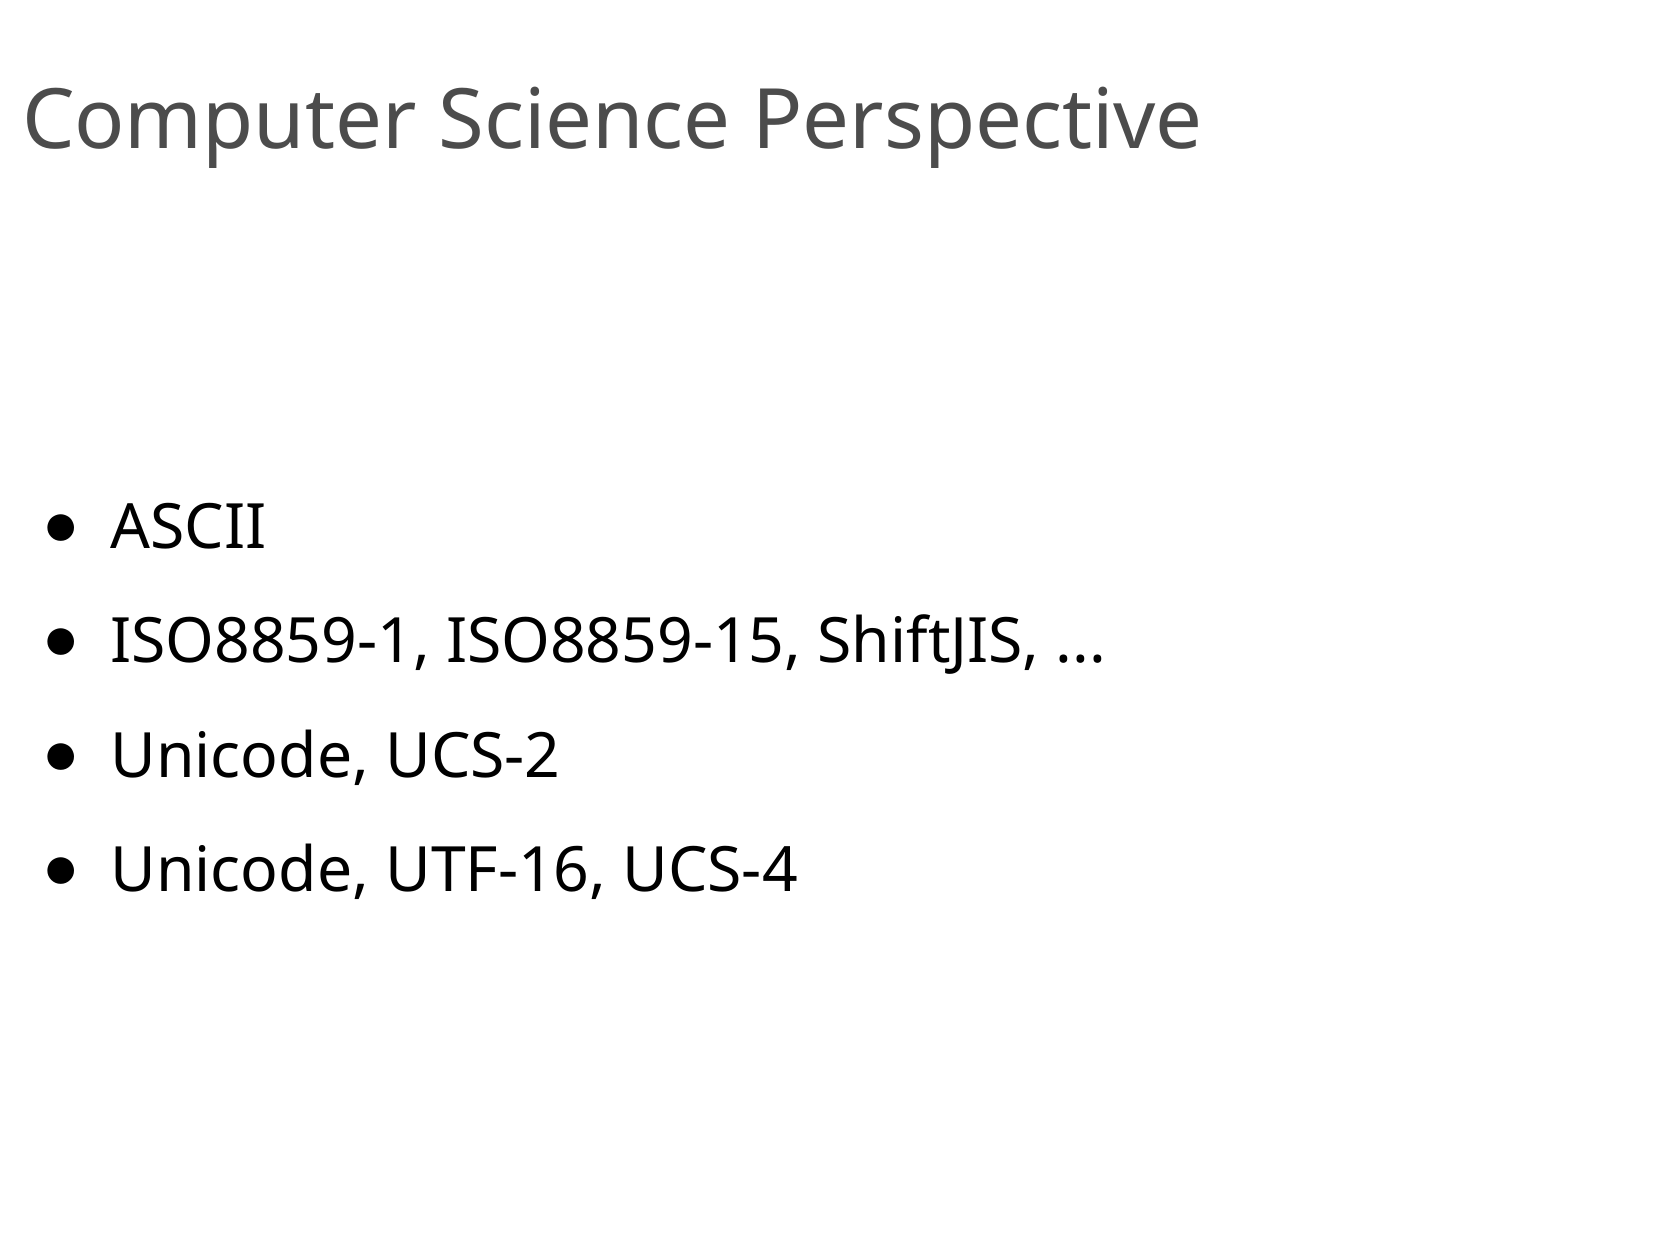

# Computer Science Perspective
ASCII
ISO8859-1, ISO8859-15, ShiftJIS, ...
Unicode, UCS-2
Unicode, UTF-16, UCS-4